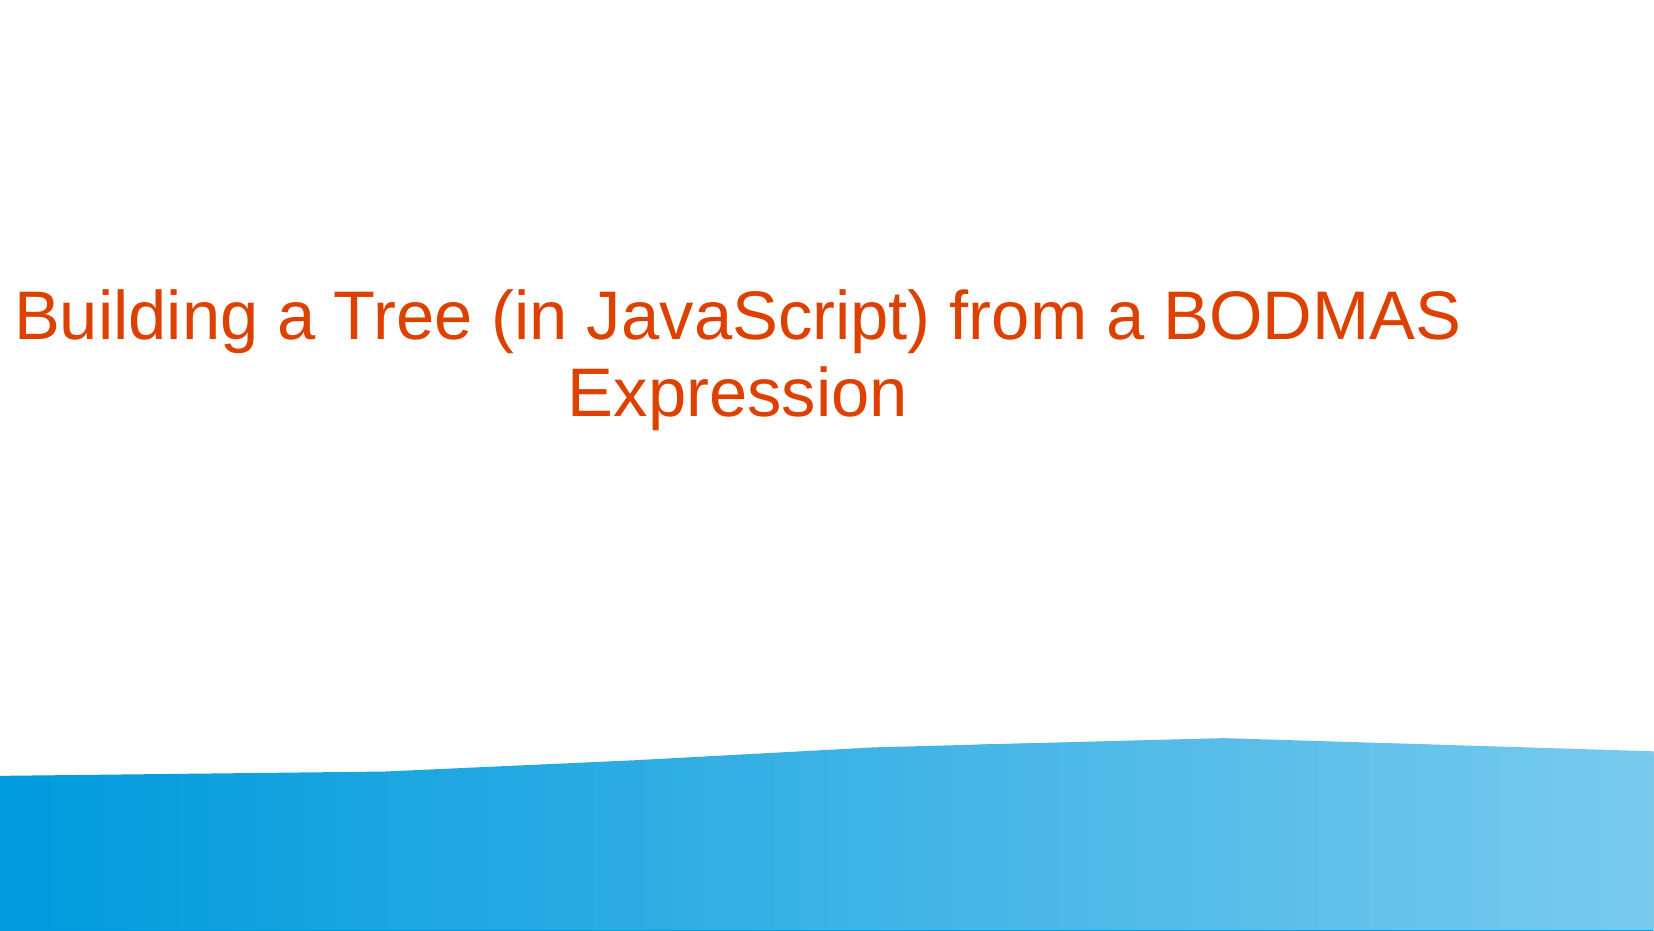

# Building a Tree (in JavaScript) from a BODMAS Expression